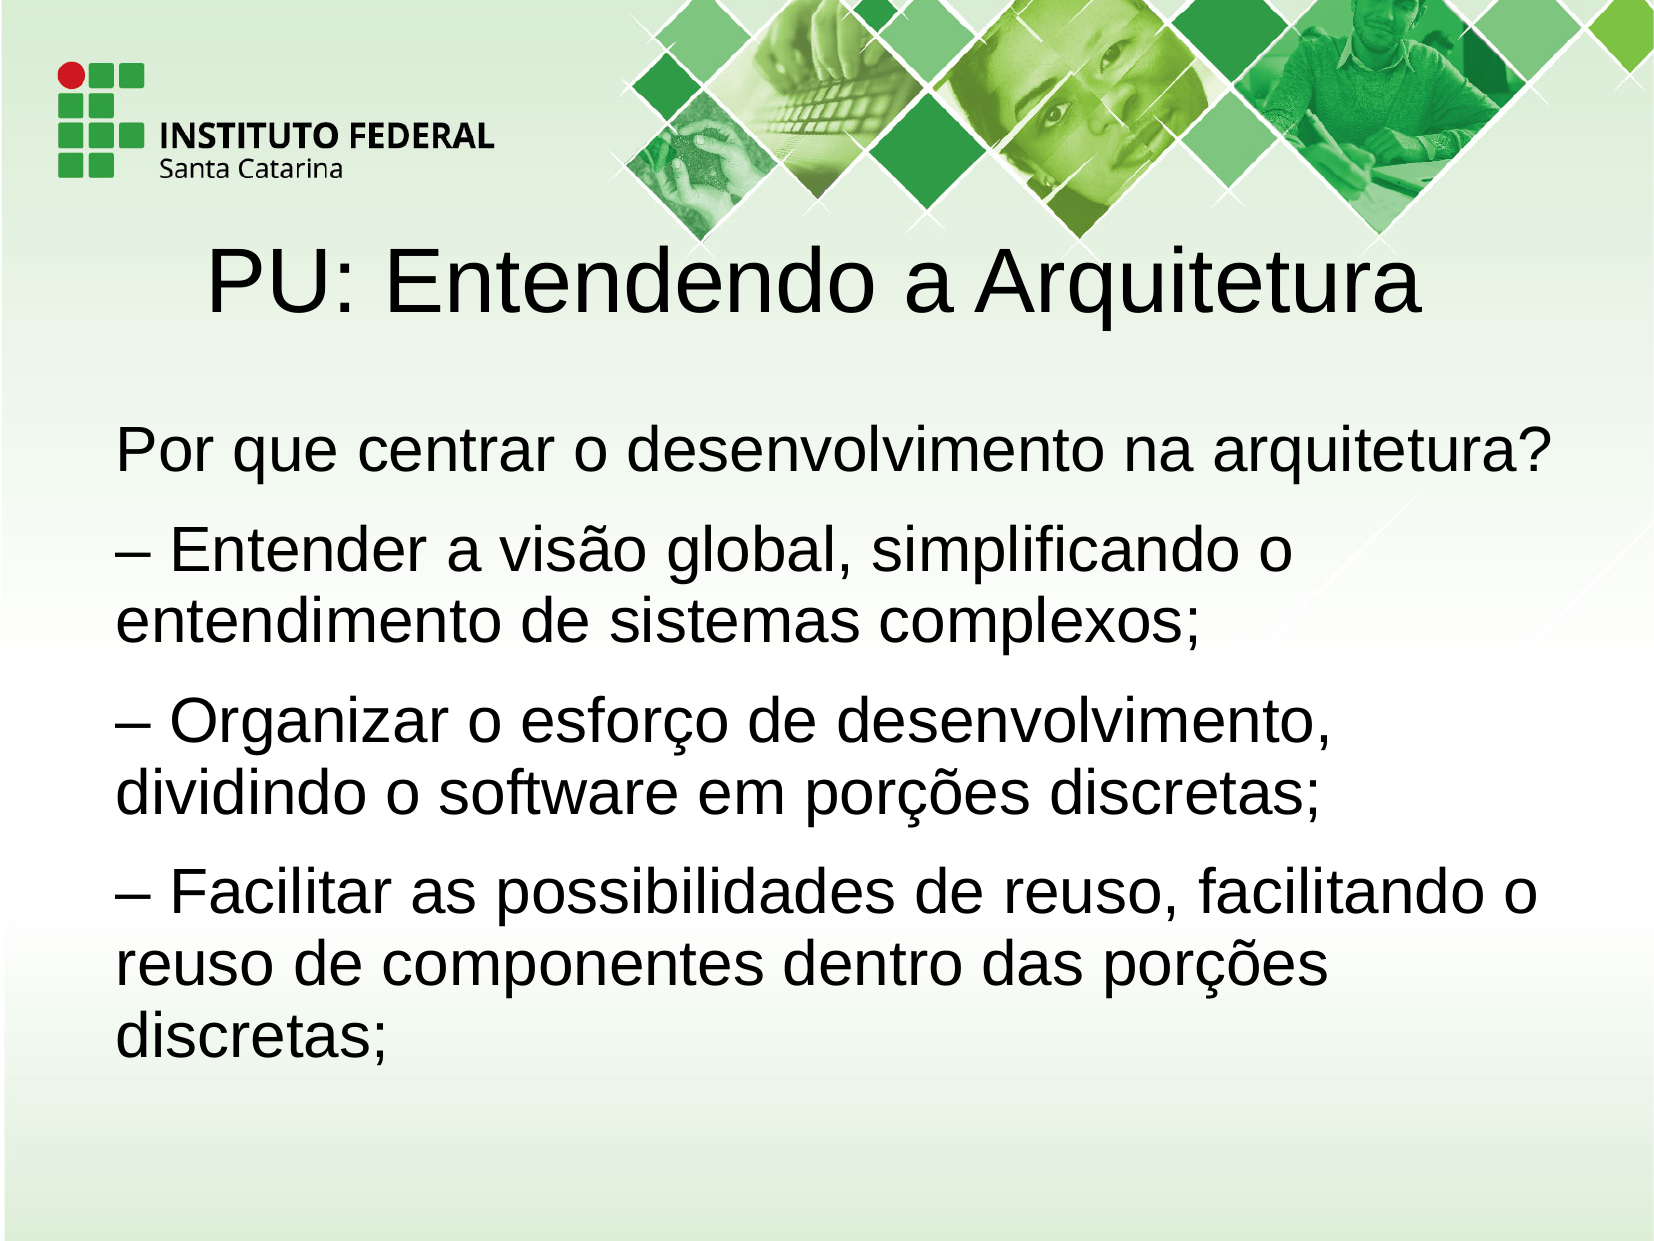

# PU: Entendendo a Arquitetura
Por que centrar o desenvolvimento na arquitetura?
– Entender a visão global, simplificando o entendimento de sistemas complexos;
– Organizar o esforço de desenvolvimento, dividindo o software em porções discretas;
– Facilitar as possibilidades de reuso, facilitando o reuso de componentes dentro das porções discretas;